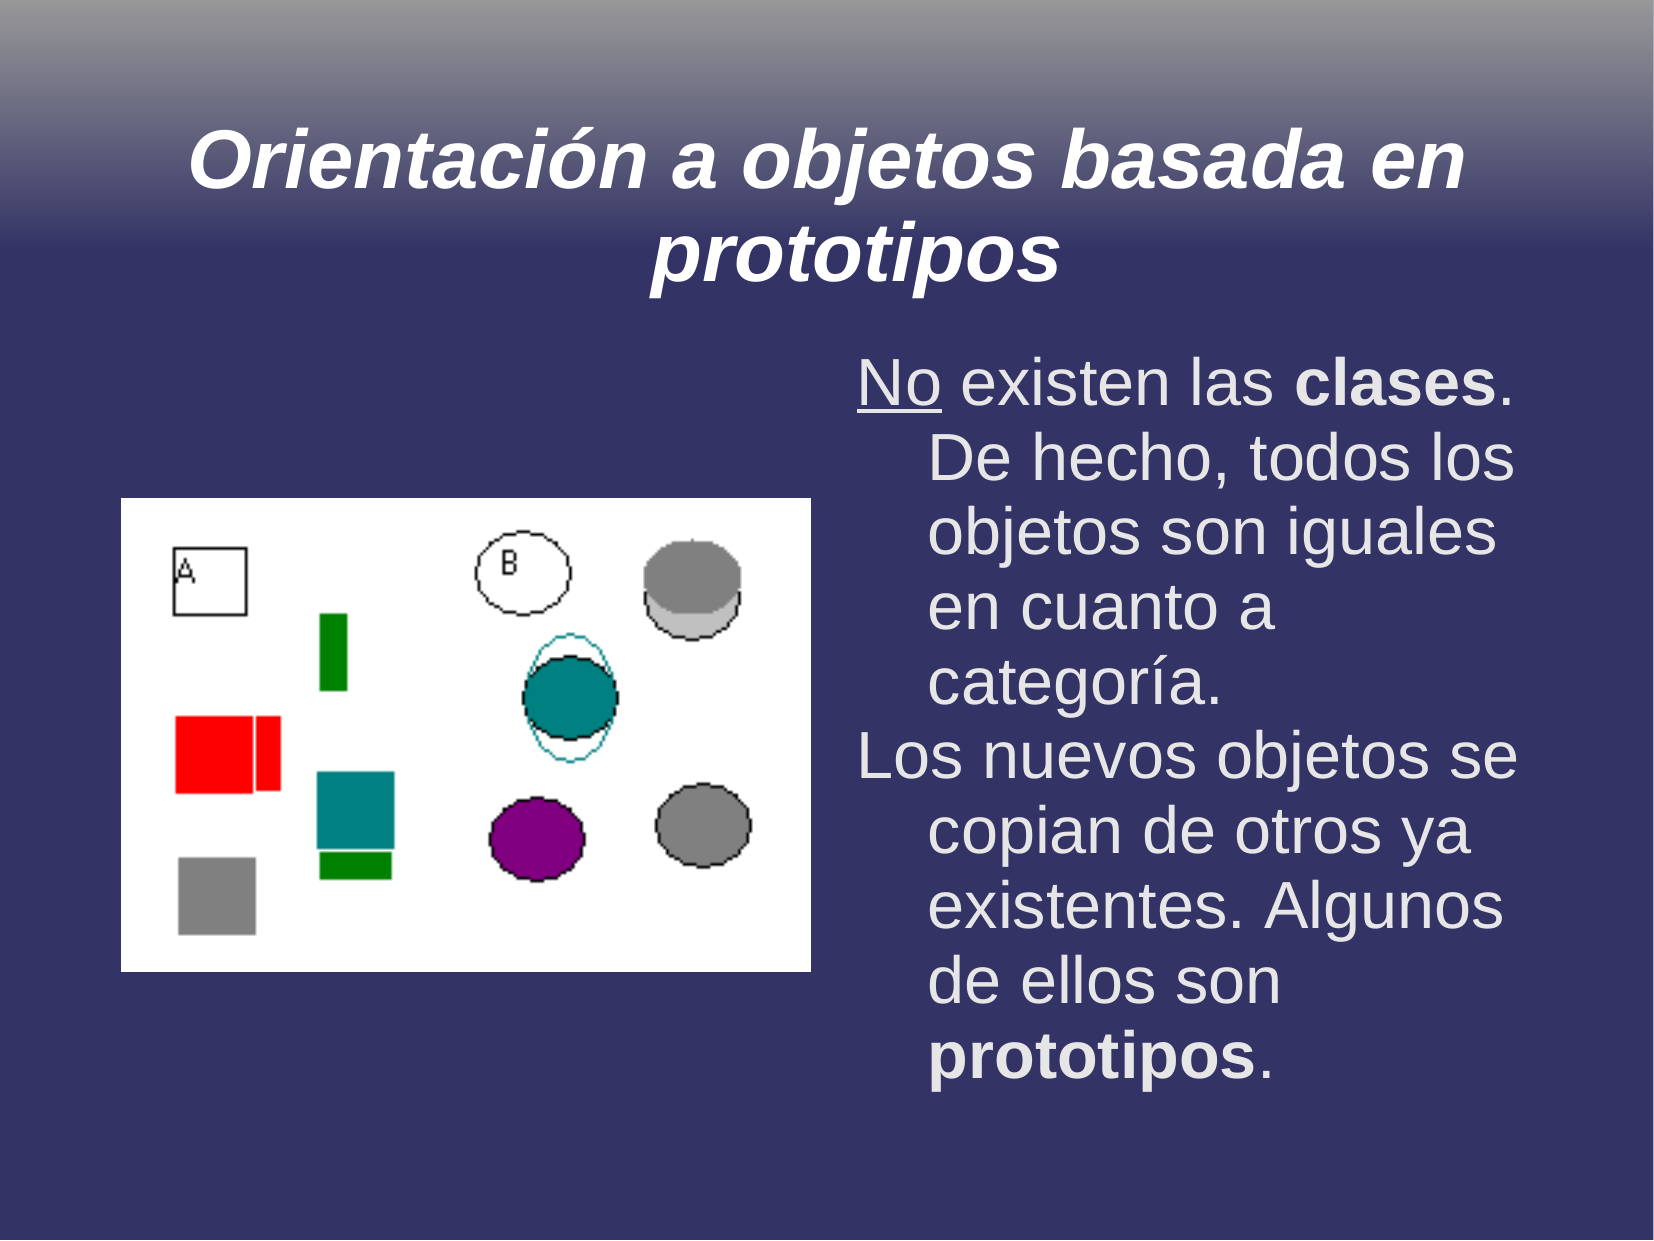

# Orientación a objetos basada en prototipos
No existen las clases. De hecho, todos los objetos son iguales en cuanto a categoría.
Los nuevos objetos se copian de otros ya existentes. Algunos de ellos son prototipos.